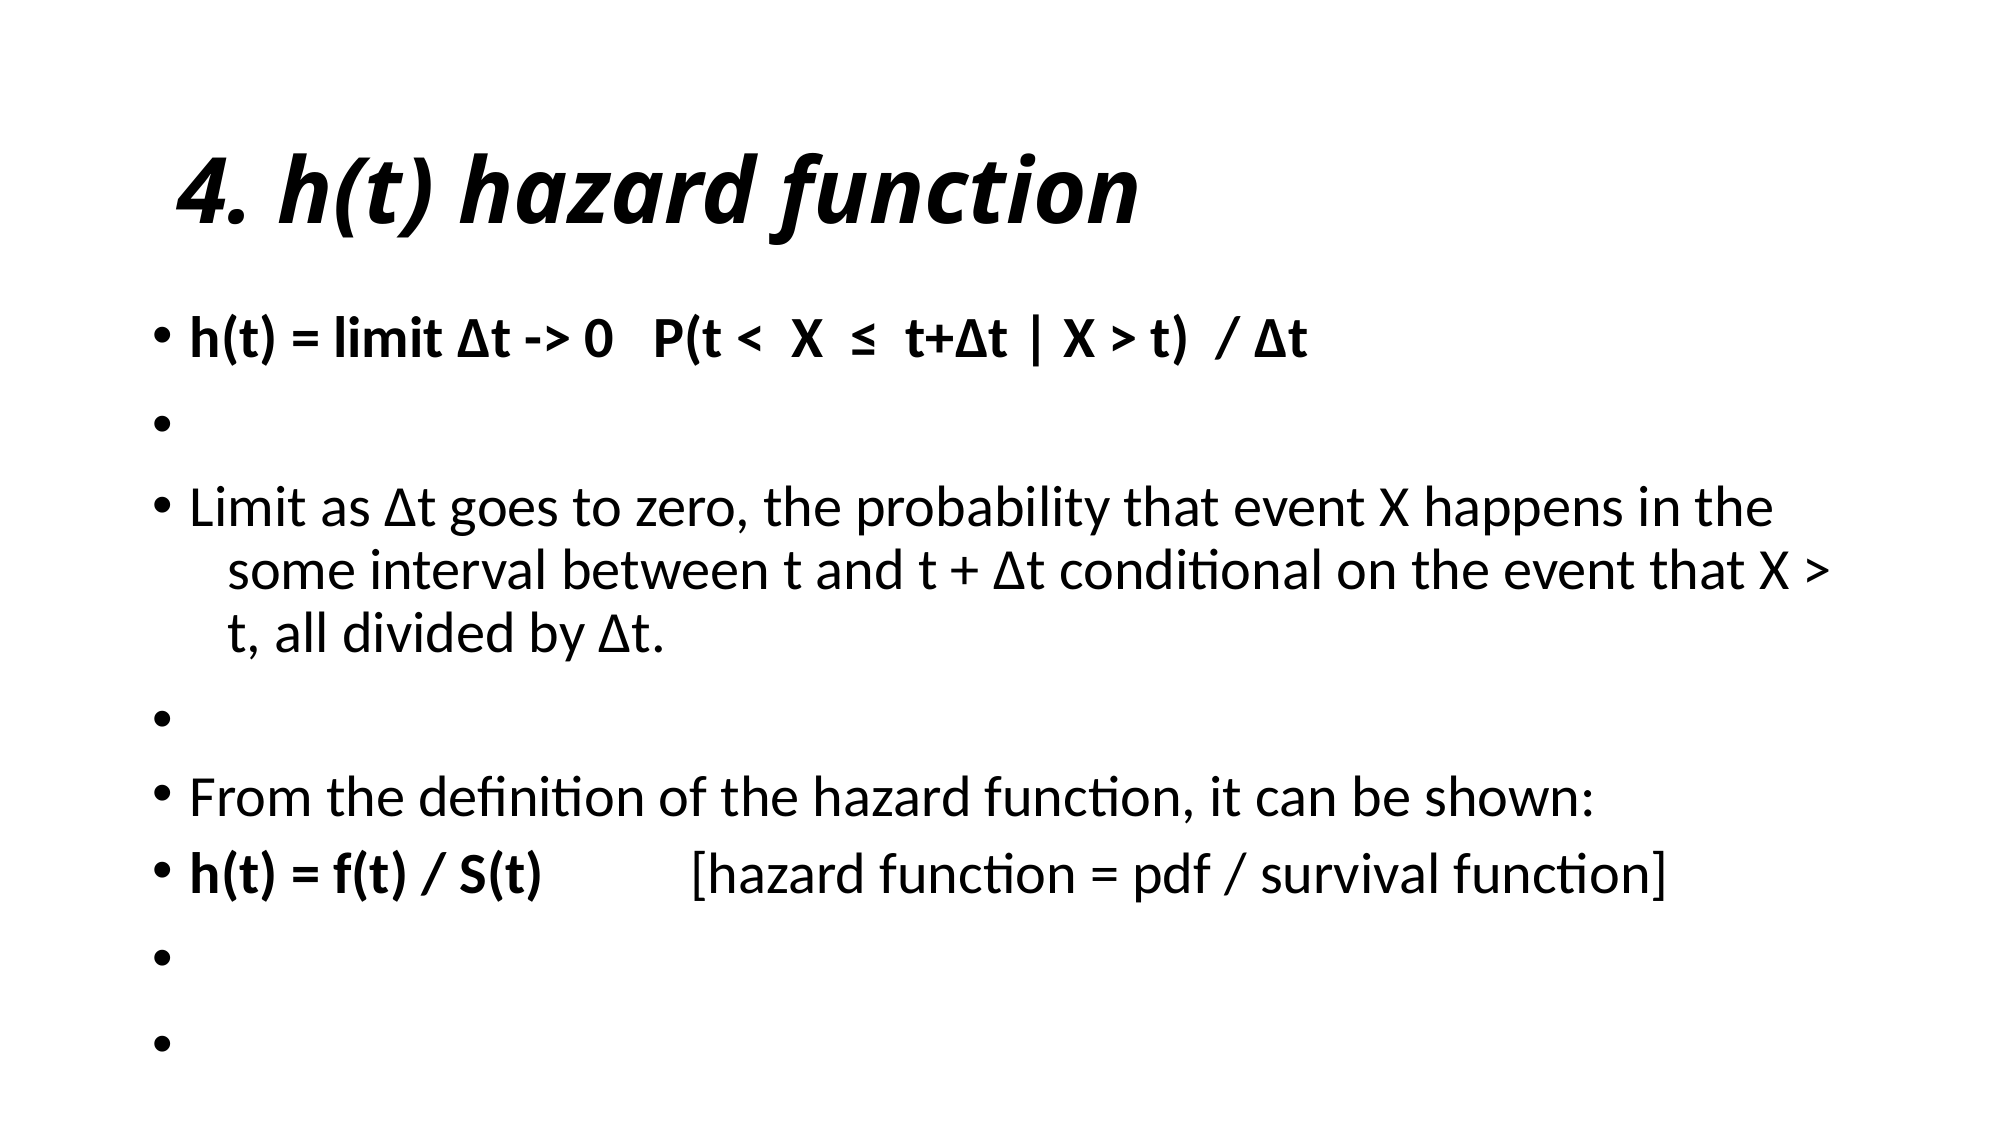

4. h(t) hazard function
# h(t) = limit Δt -> 0 P(t < X ≤ t+Δt | X > t) / Δt
Limit as Δt goes to zero, the probability that event X happens in the some interval between t and t + Δt conditional on the event that X > t, all divided by Δt.
From the definition of the hazard function, it can be shown:
h(t) = f(t) / S(t) [hazard function = pdf / survival function]